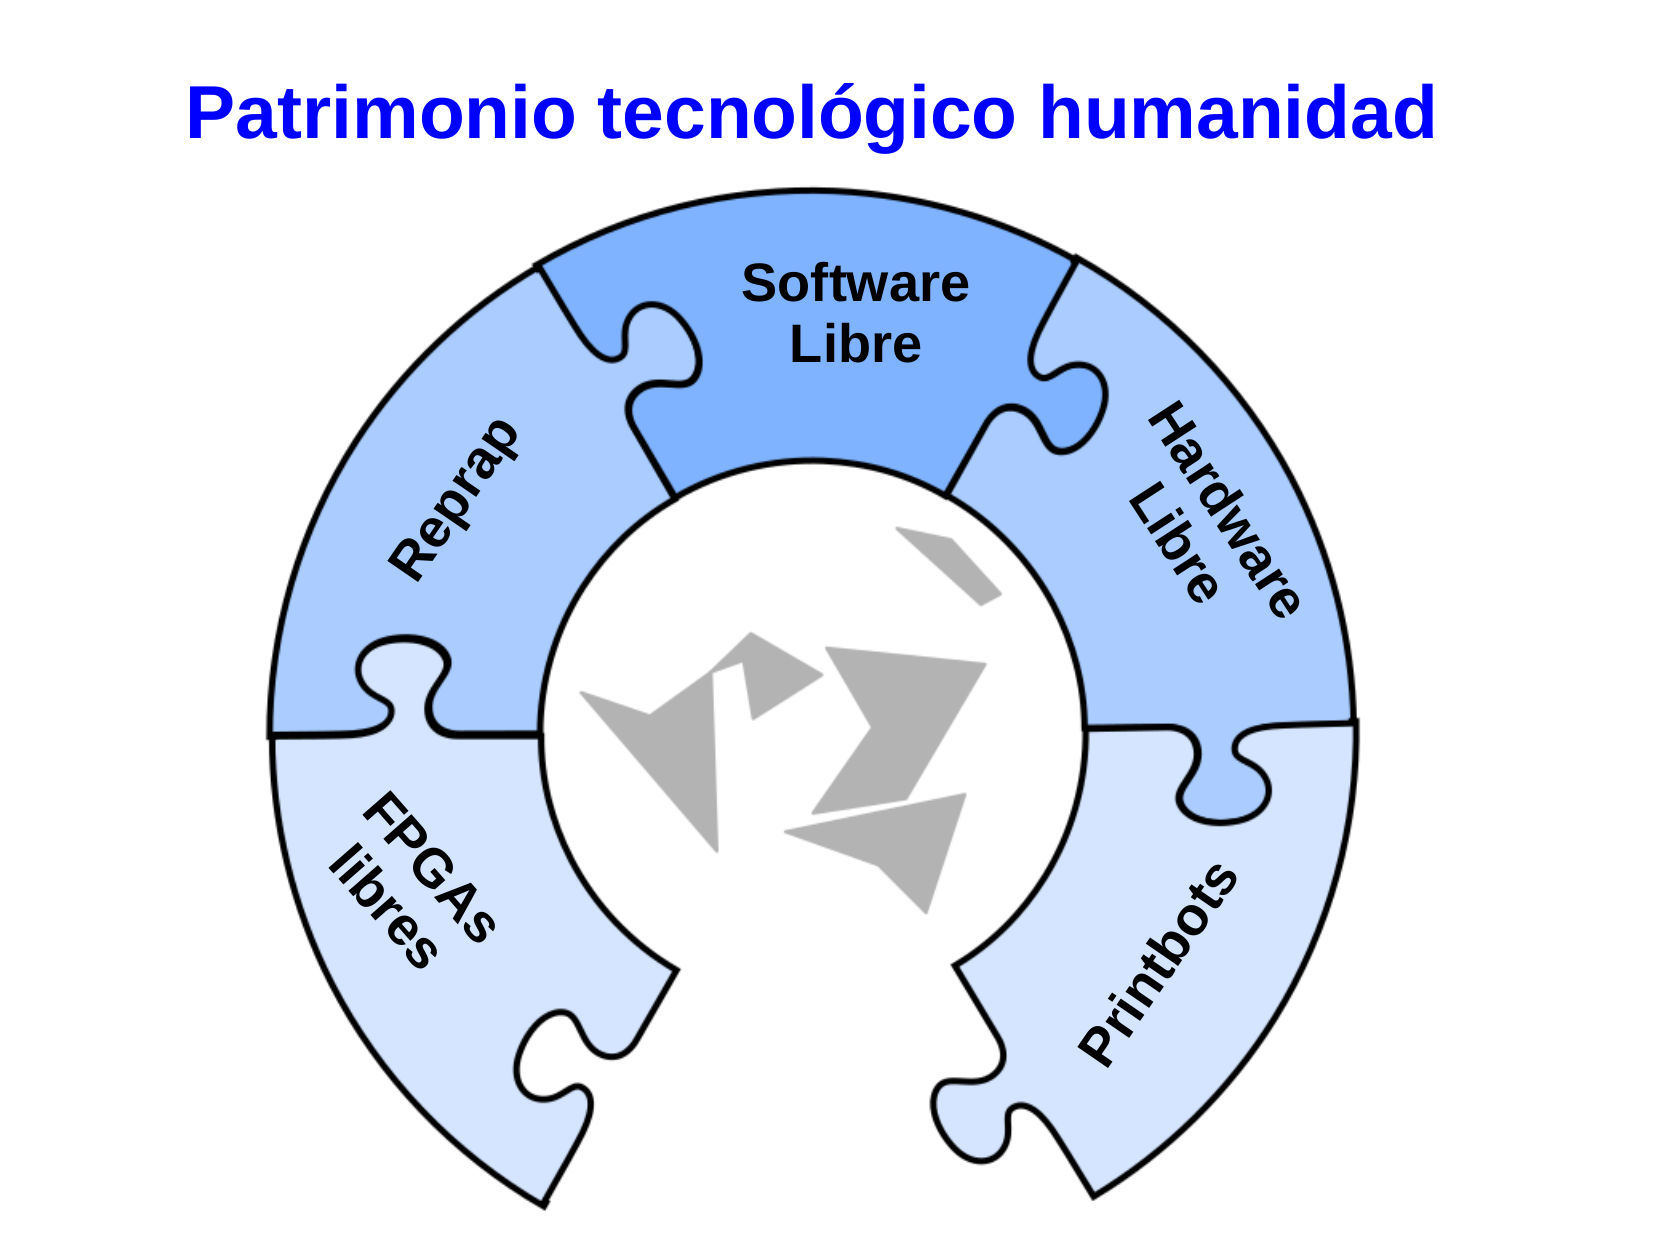

Patrimonio tecnológico humanidad
Software
Libre
Reprap
Hardware
Libre
FPGAs
libres
Printbots